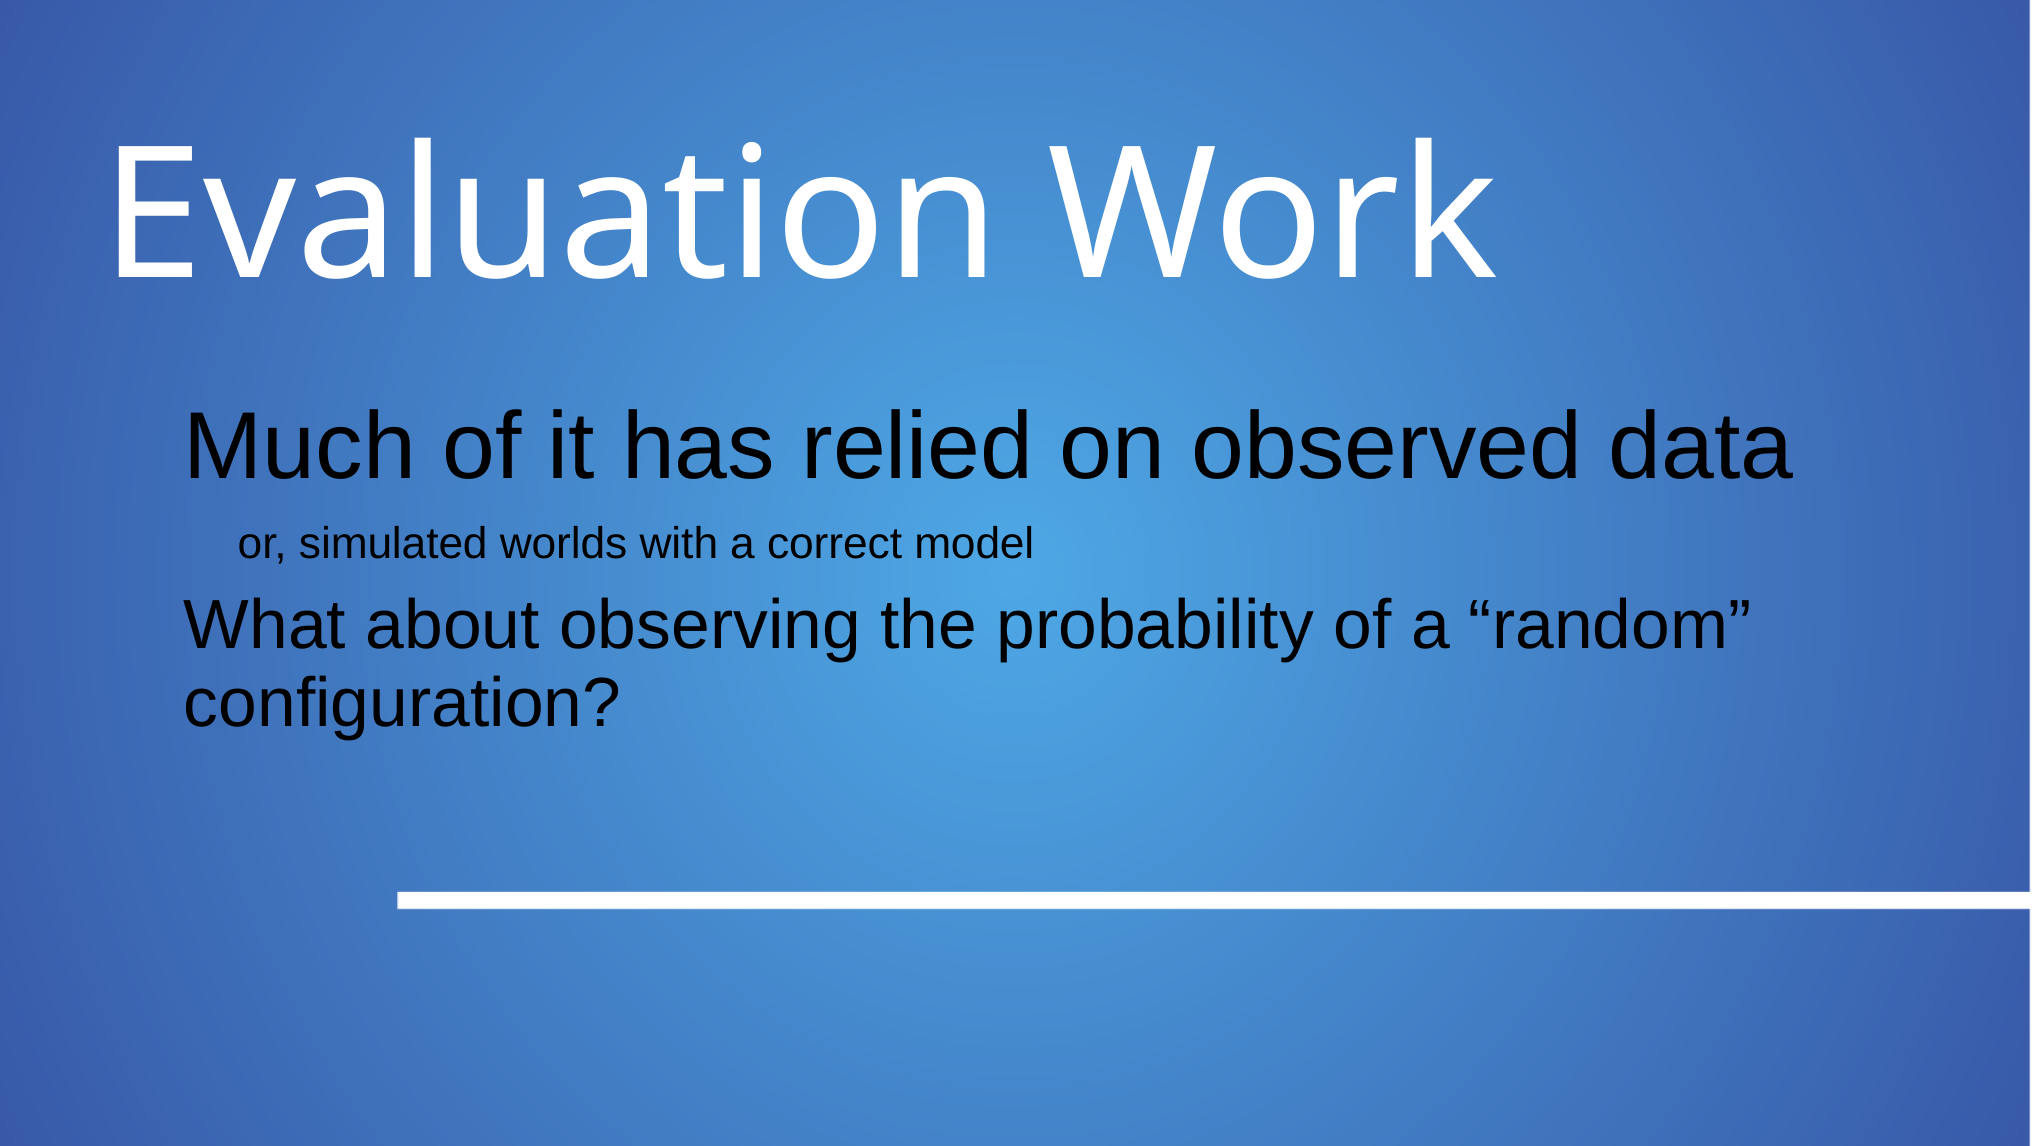

# Evaluation Work
Much of it has relied on observed data
or, simulated worlds with a correct model
What about observing the probability of a “random” configuration?